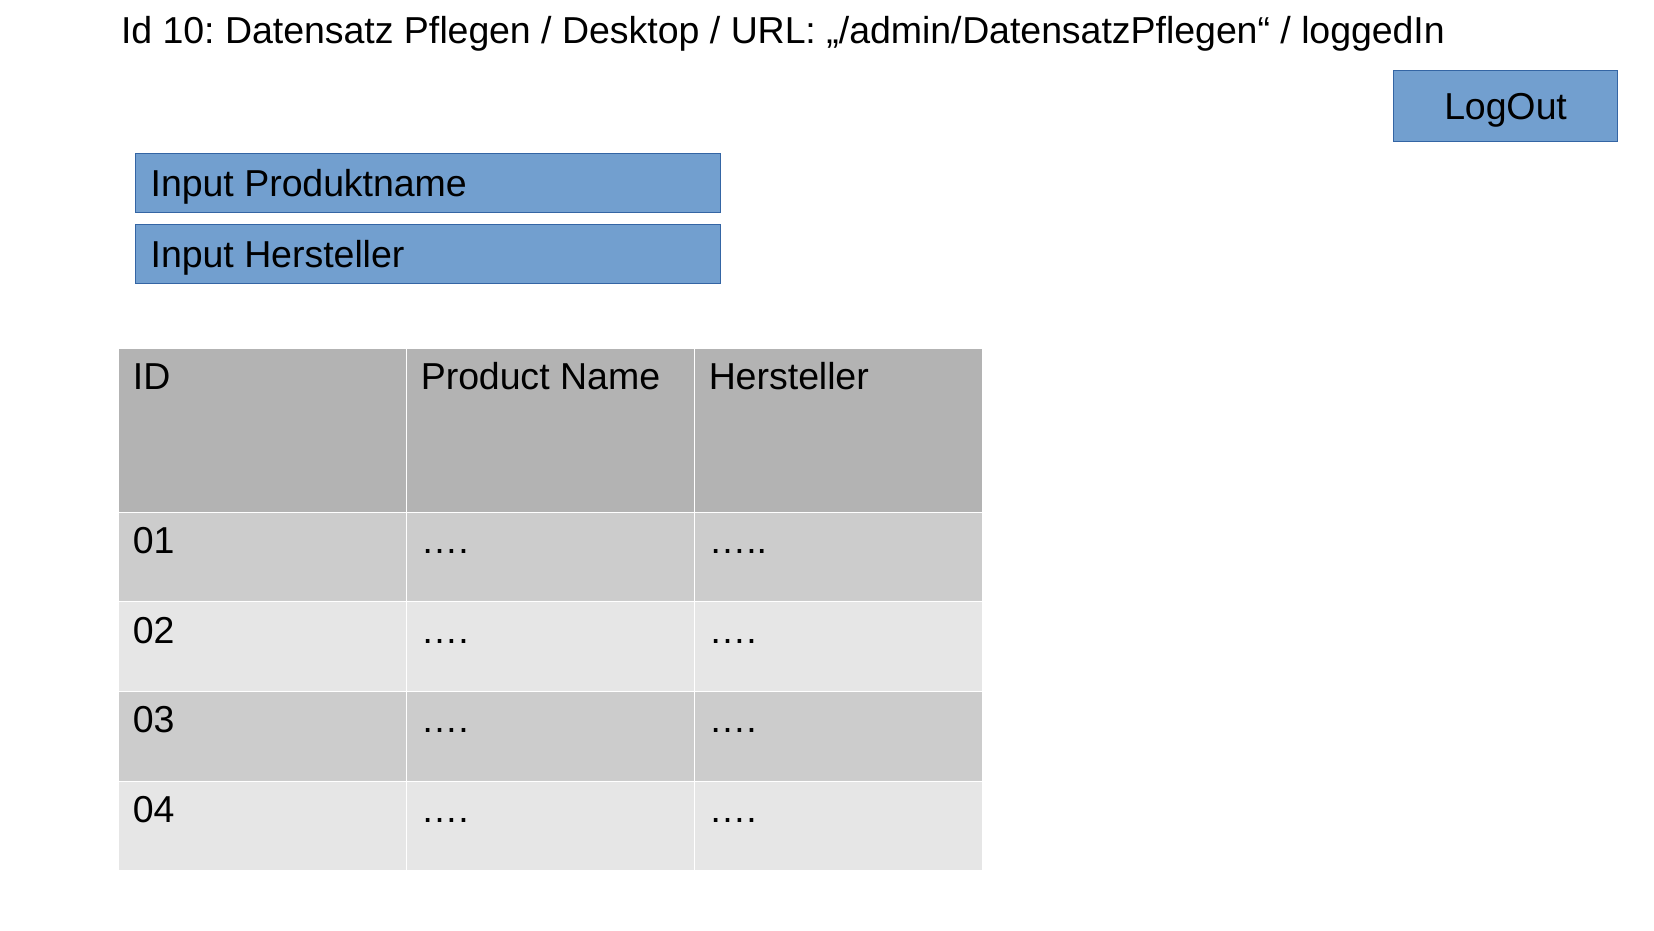

Id 10: Datensatz Pflegen / Desktop / URL: „/admin/DatensatzPflegen“ / loggedIn
LogOut
Input Produktname
Input Hersteller
| ID | Product Name | Hersteller |
| --- | --- | --- |
| 01 | …. | ….. |
| 02 | …. | …. |
| 03 | …. | …. |
| 04 | …. | …. |